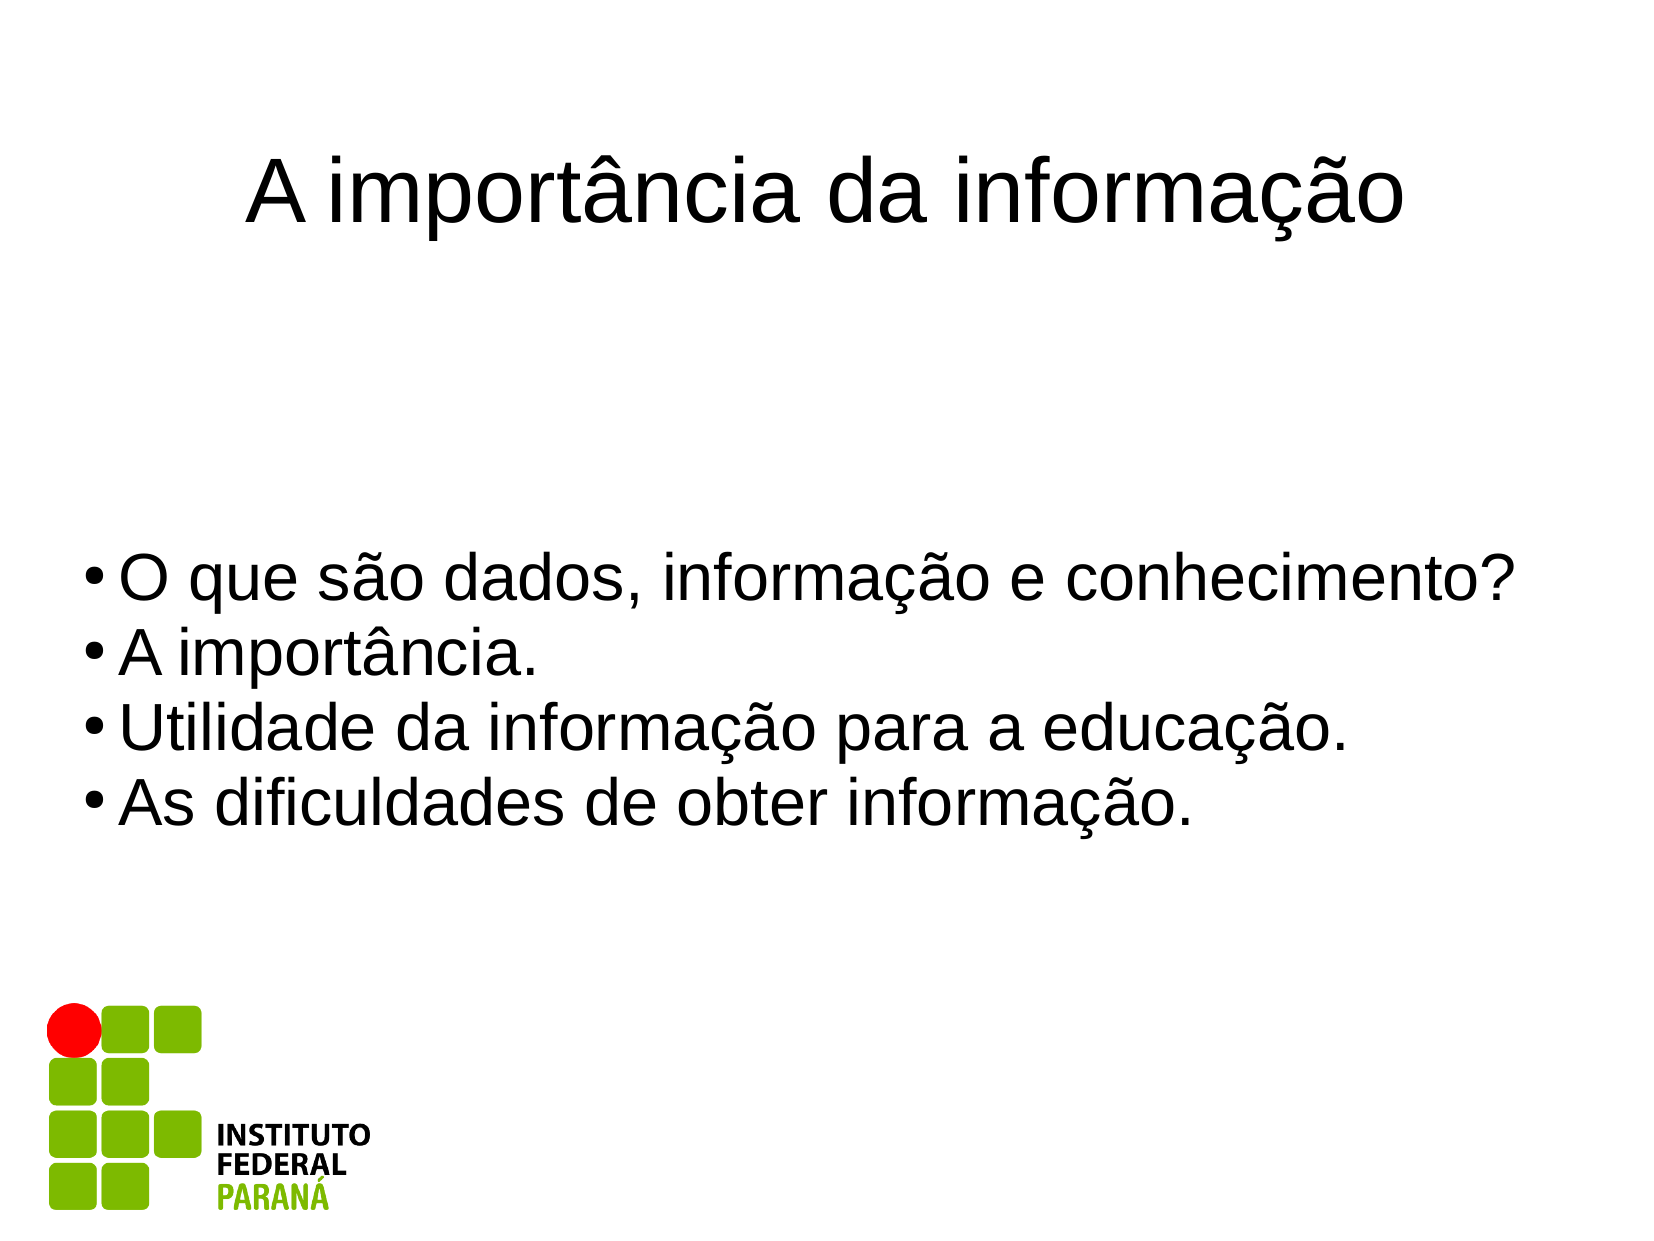

# A importância da informação
O que são dados, informação e conhecimento?
A importância.
Utilidade da informação para a educação.
As dificuldades de obter informação.